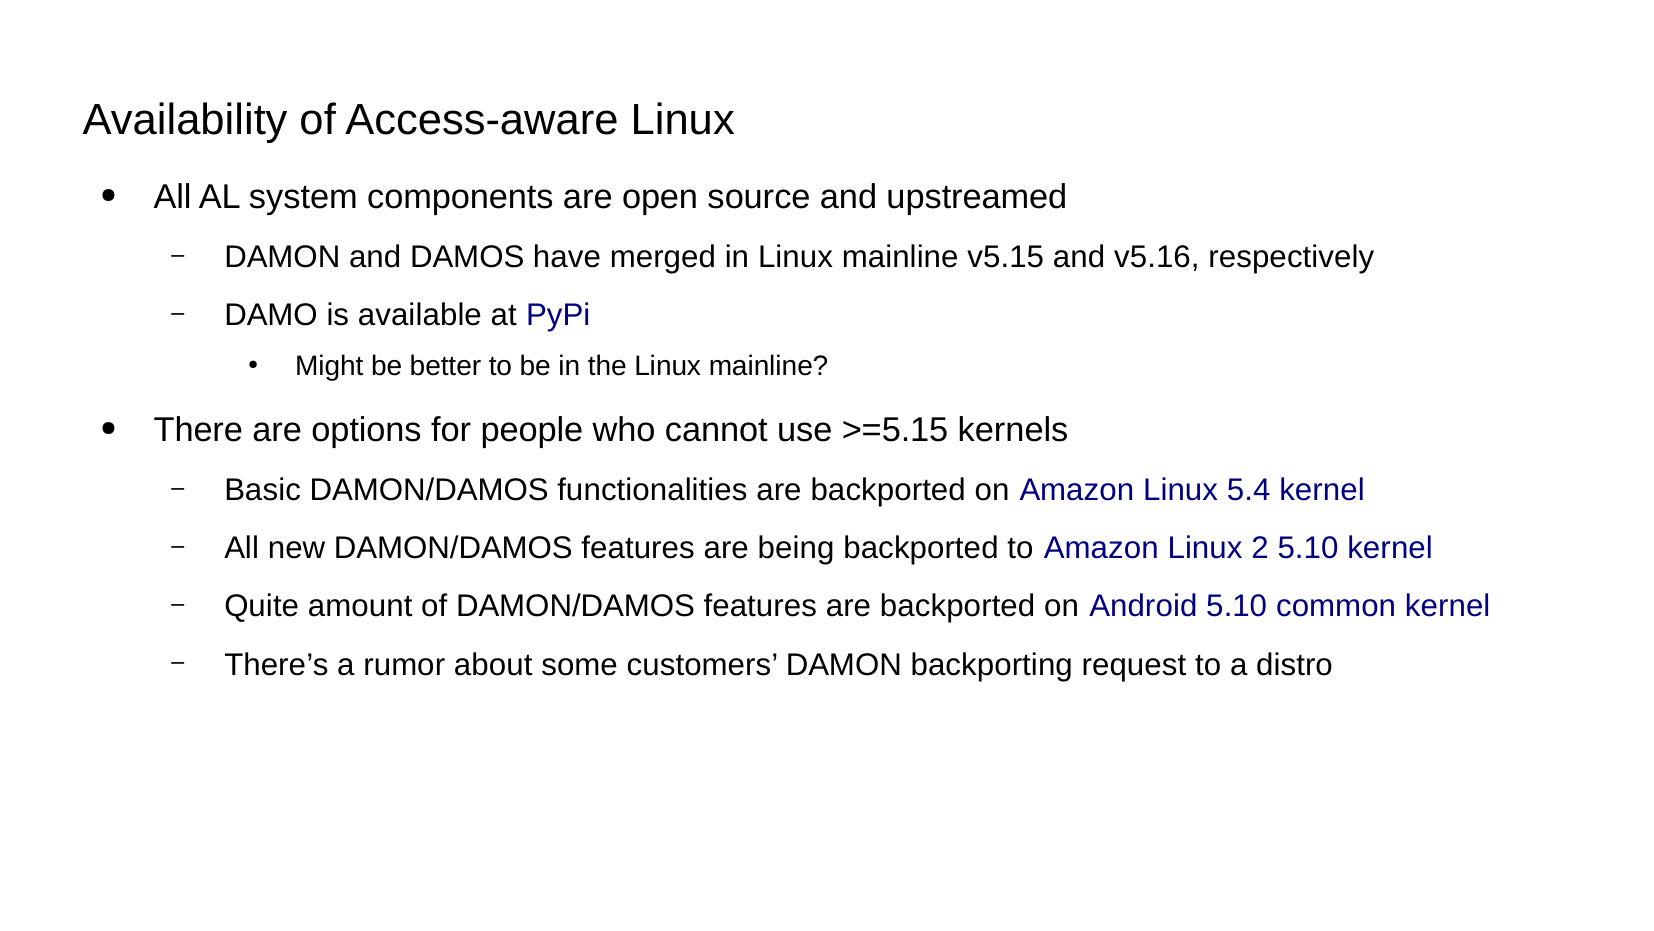

# Availability of Access-aware Linux
All AL system components are open source and upstreamed
DAMON and DAMOS have merged in Linux mainline v5.15 and v5.16, respectively
DAMO is available at PyPi
Might be better to be in the Linux mainline?
There are options for people who cannot use >=5.15 kernels
Basic DAMON/DAMOS functionalities are backported on Amazon Linux 5.4 kernel
All new DAMON/DAMOS features are being backported to Amazon Linux 2 5.10 kernel
Quite amount of DAMON/DAMOS features are backported on Android 5.10 common kernel
There’s a rumor about some customers’ DAMON backporting request to a distro